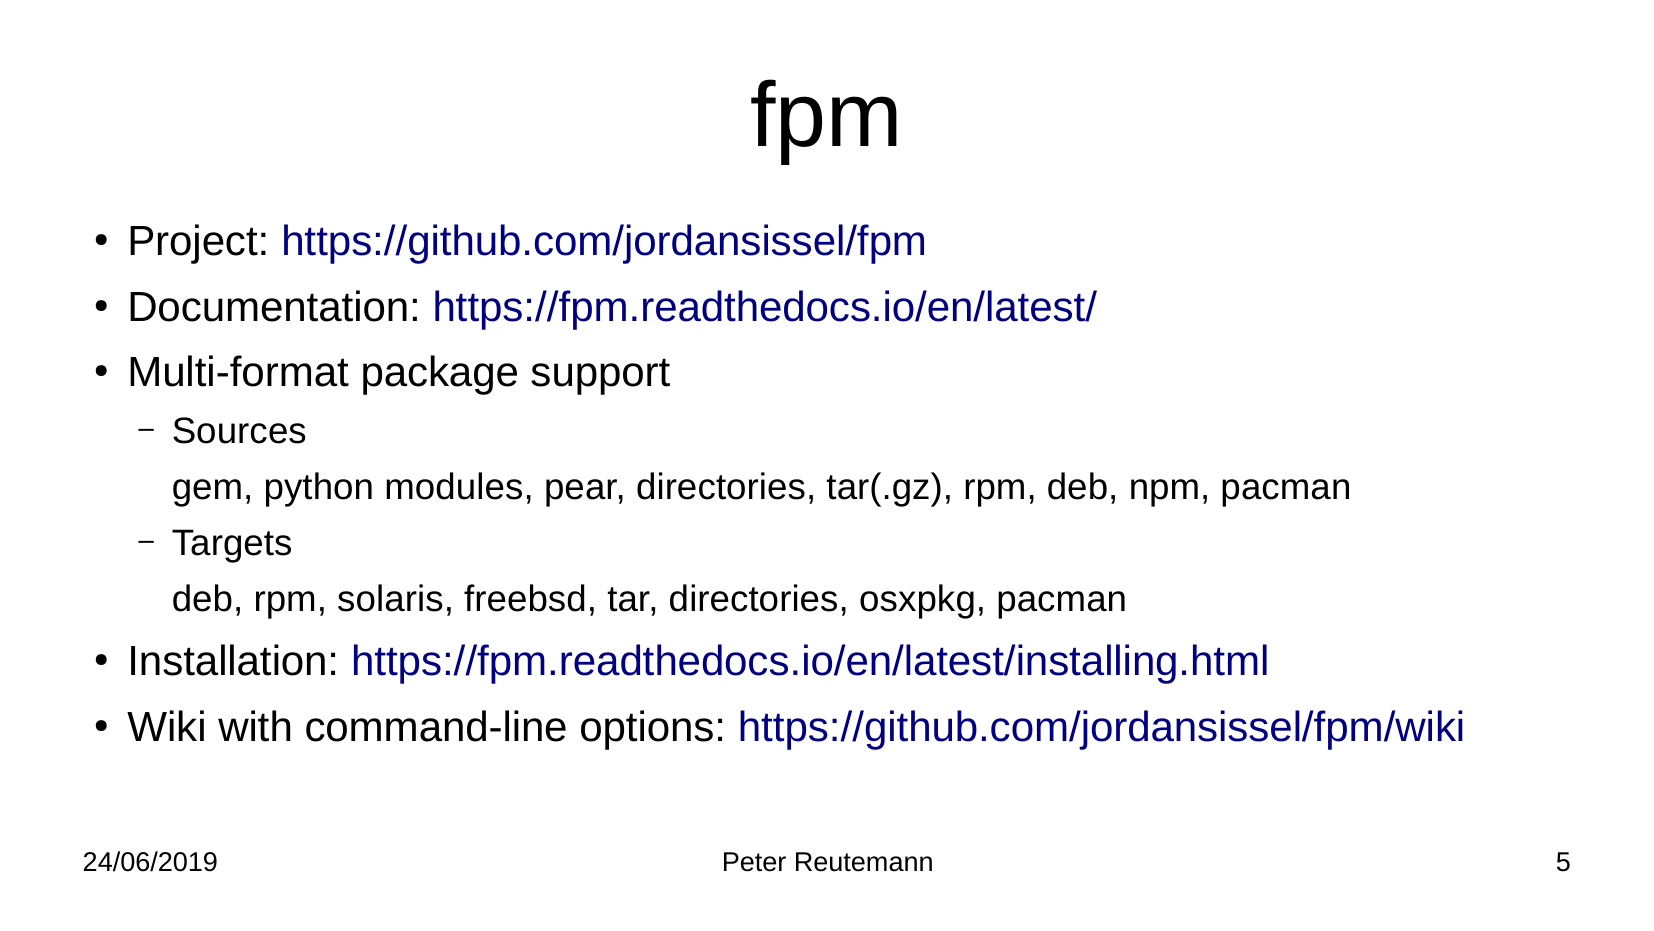

# fpm
Project: https://github.com/jordansissel/fpm
Documentation: https://fpm.readthedocs.io/en/latest/
Multi-format package support
Sources
gem, python modules, pear, directories, tar(.gz), rpm, deb, npm, pacman
Targets
deb, rpm, solaris, freebsd, tar, directories, osxpkg, pacman
Installation: https://fpm.readthedocs.io/en/latest/installing.html
Wiki with command-line options: https://github.com/jordansissel/fpm/wiki
24/06/2019
Peter Reutemann
5